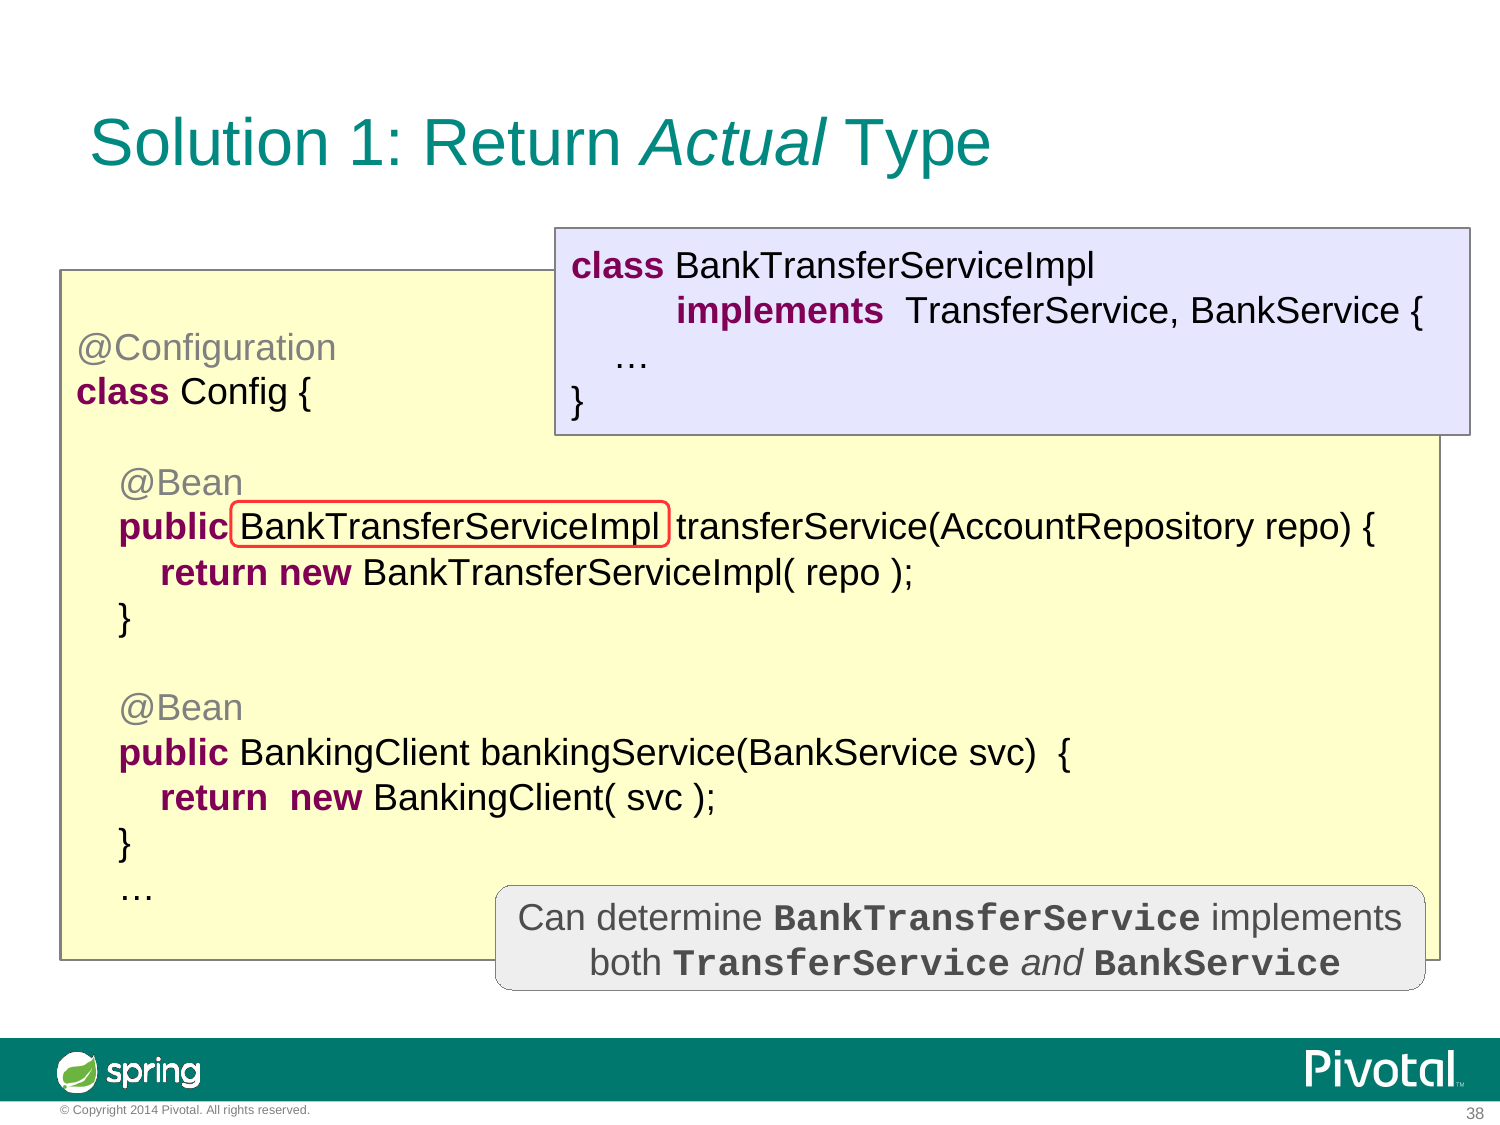

# Solution 1: Return Actual Type
class BankTransferServiceImpl
 implements TransferService, BankService {
 …
}
@Configuration
class Config {
 @Bean
 public BankTransferServiceImpl	transferService(AccountRepository repo) {
 return new BankTransferServiceImpl( repo );
 }
 @Bean
 public BankingClient bankingService(BankService svc) {
 return new BankingClient( svc );
 }
 …
Can determine BankTransferService implements
 both TransferService and BankService